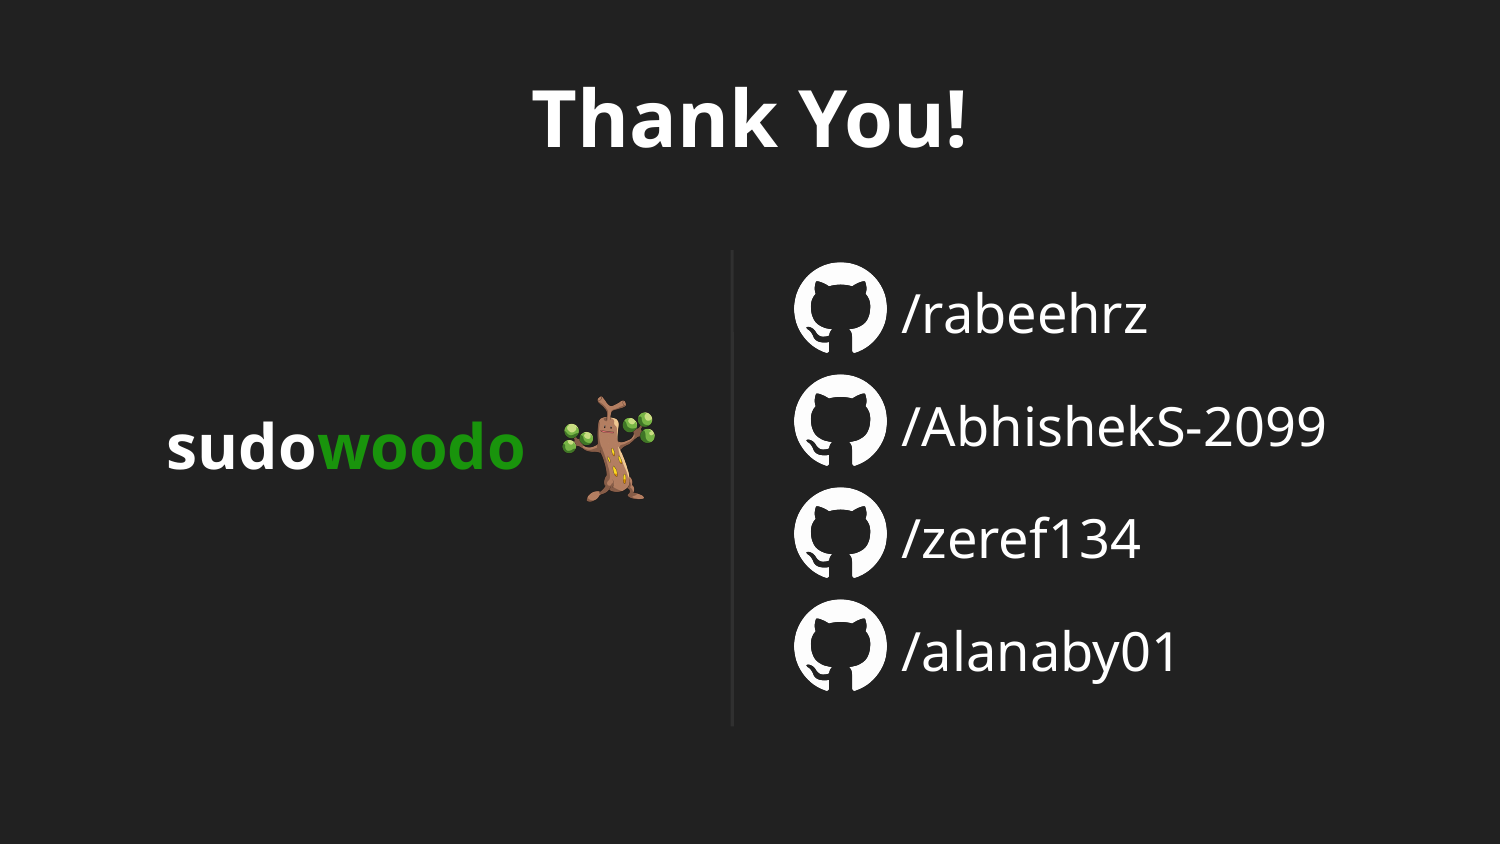

Thank You!
/rabeehrz
/AbhishekS-2099
sudowoodo
/zeref134
/alanaby01